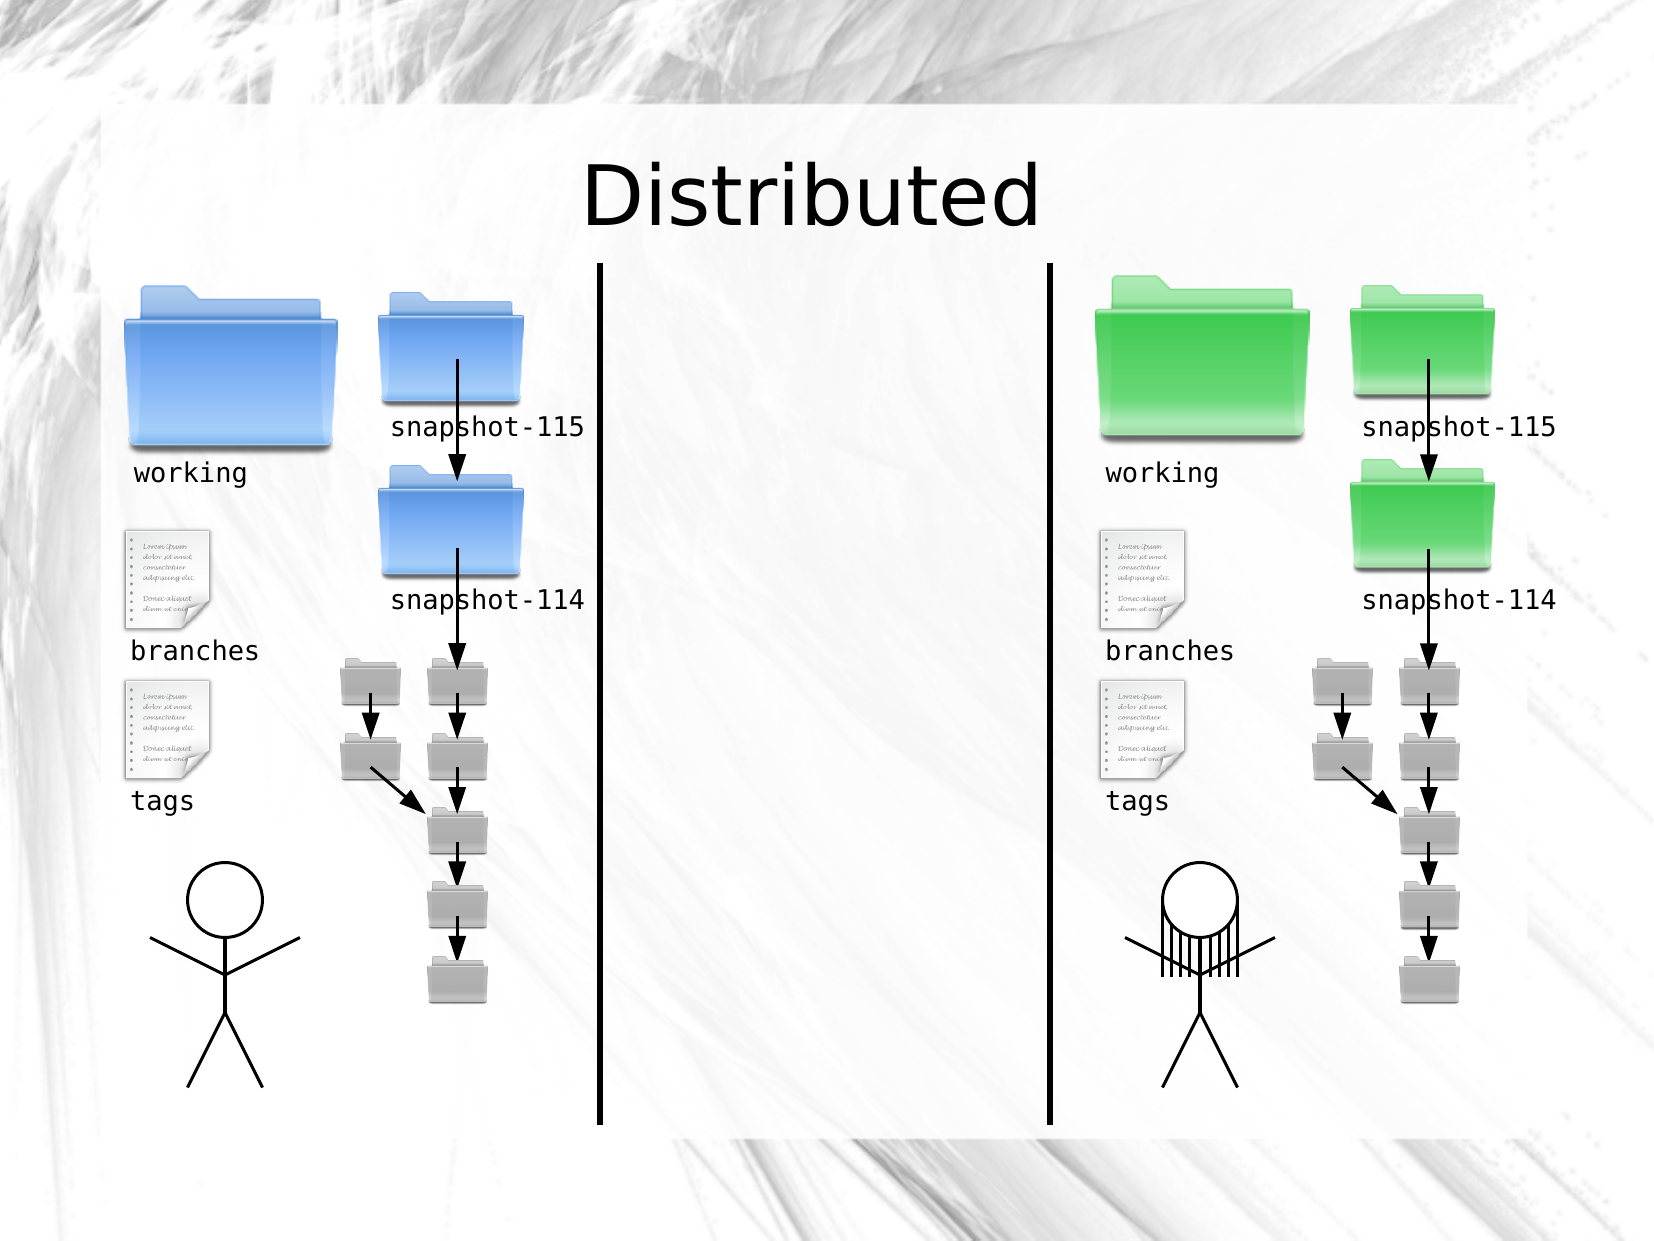

# Distributed
working
snapshot-115
snapshot-115
snapshot-114
working
branches
branches
snapshot-114
tags
tags